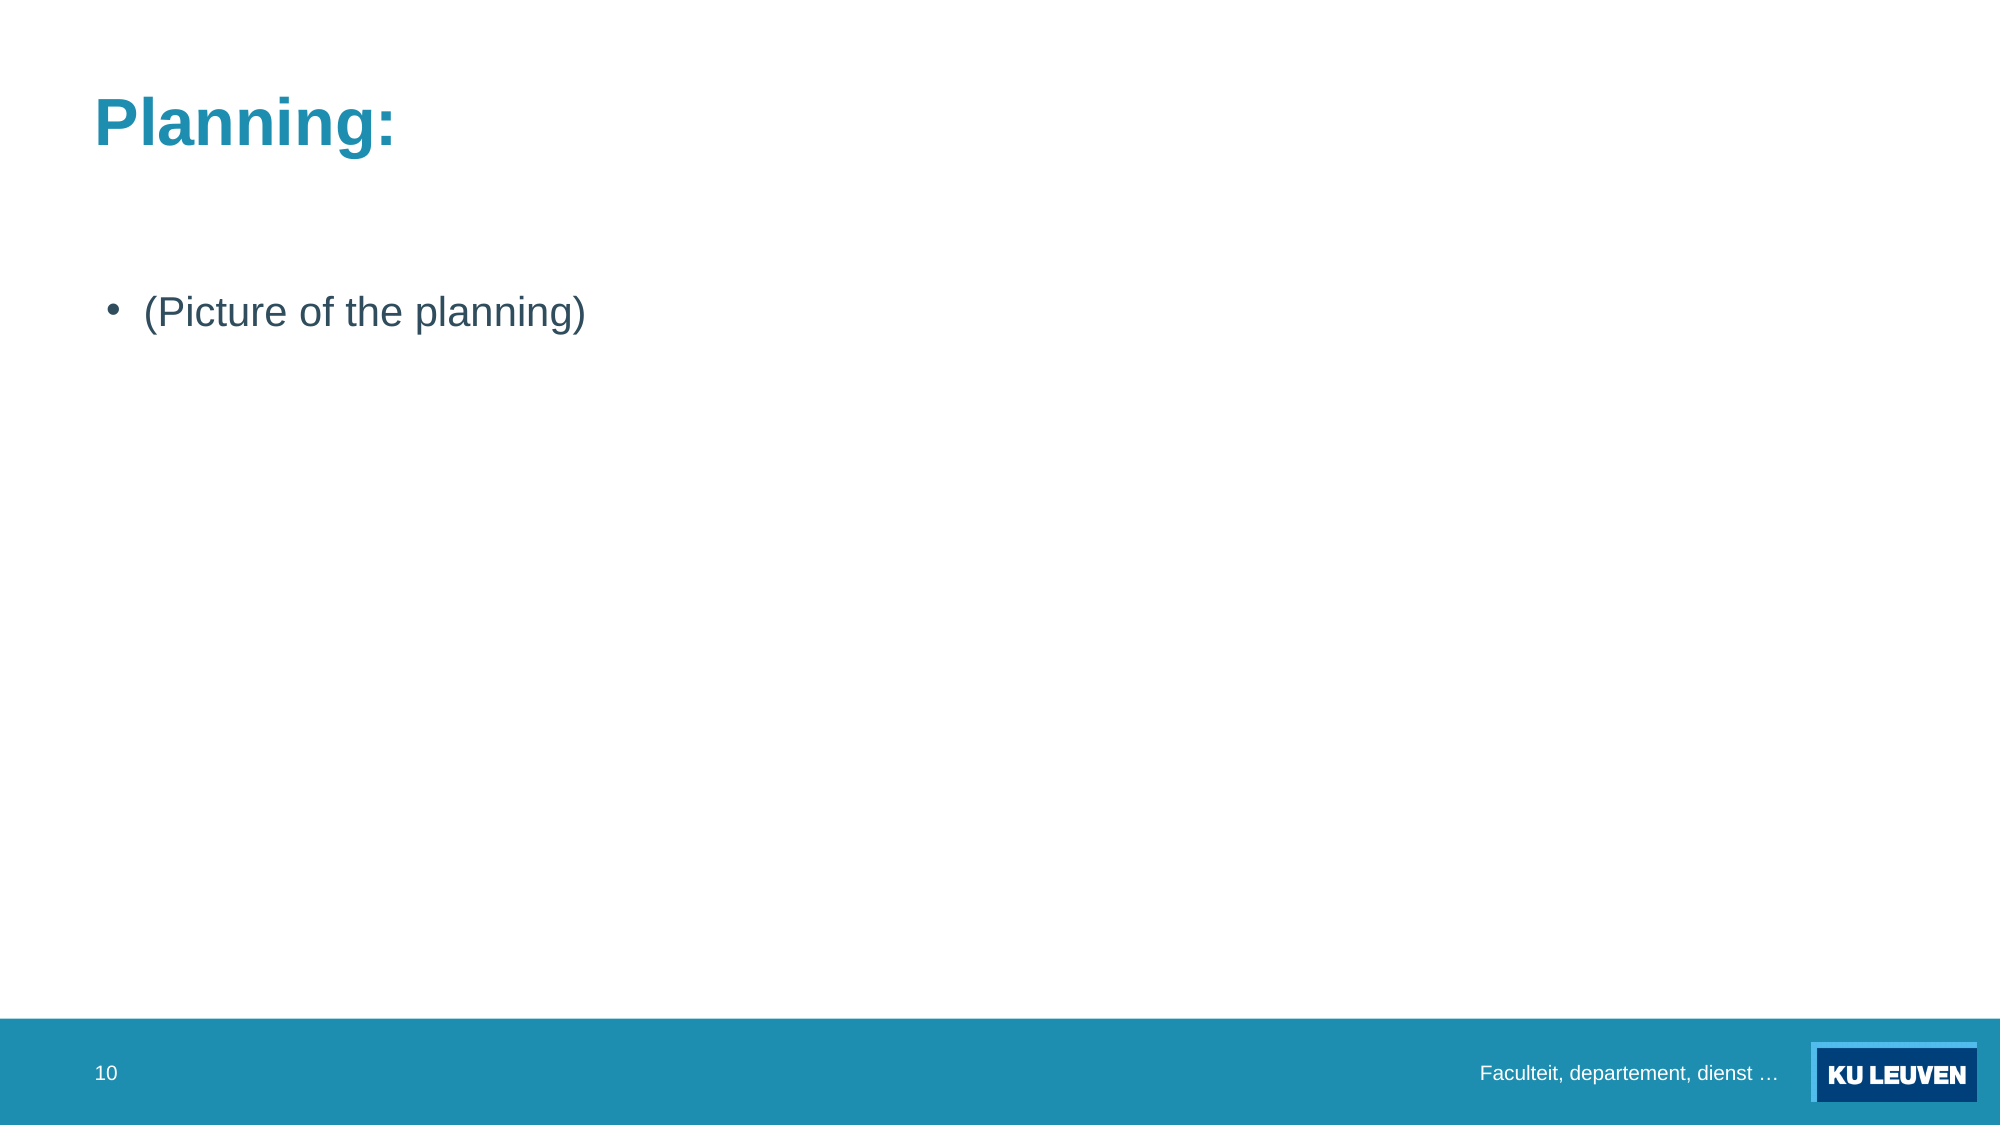

# Planning:
(Picture of the planning)
10
KULeuven, CoaCo